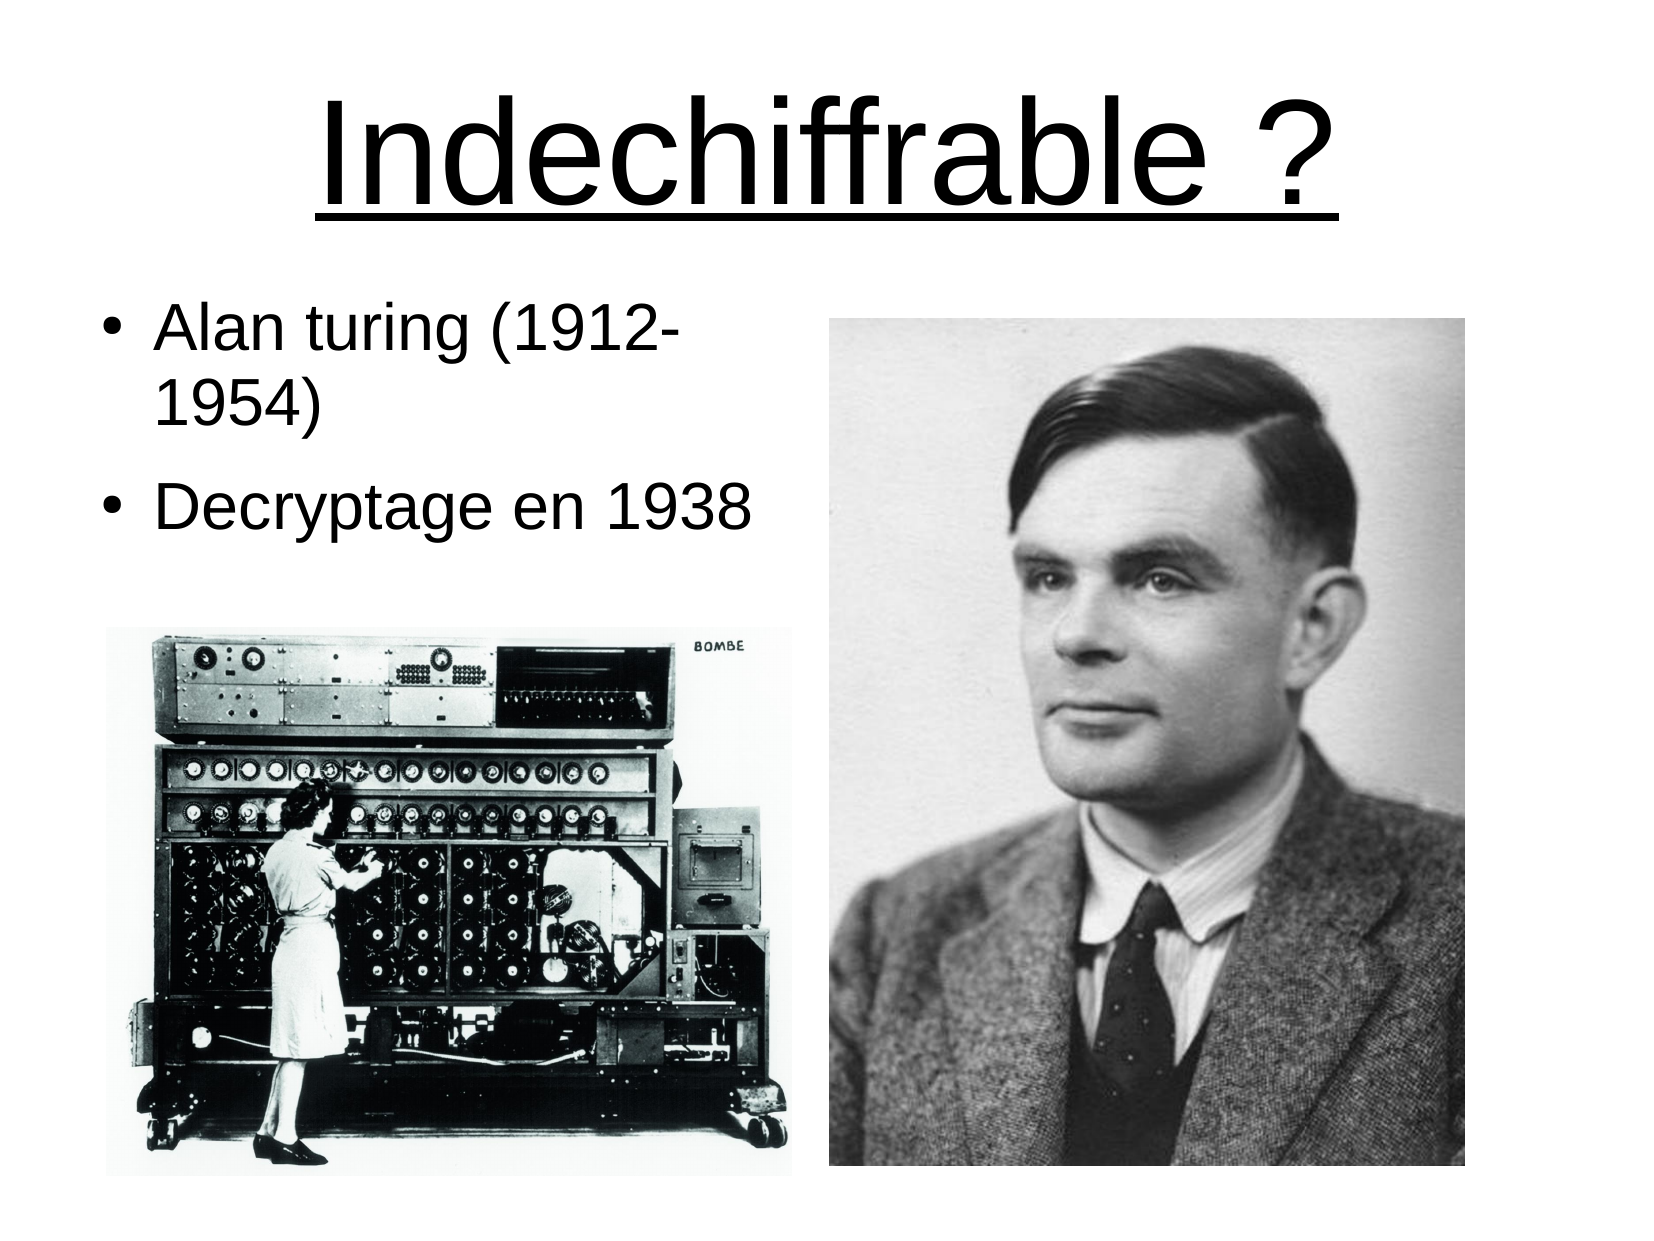

# Indechiffrable ?
Alan turing (1912-1954)
Decryptage en 1938